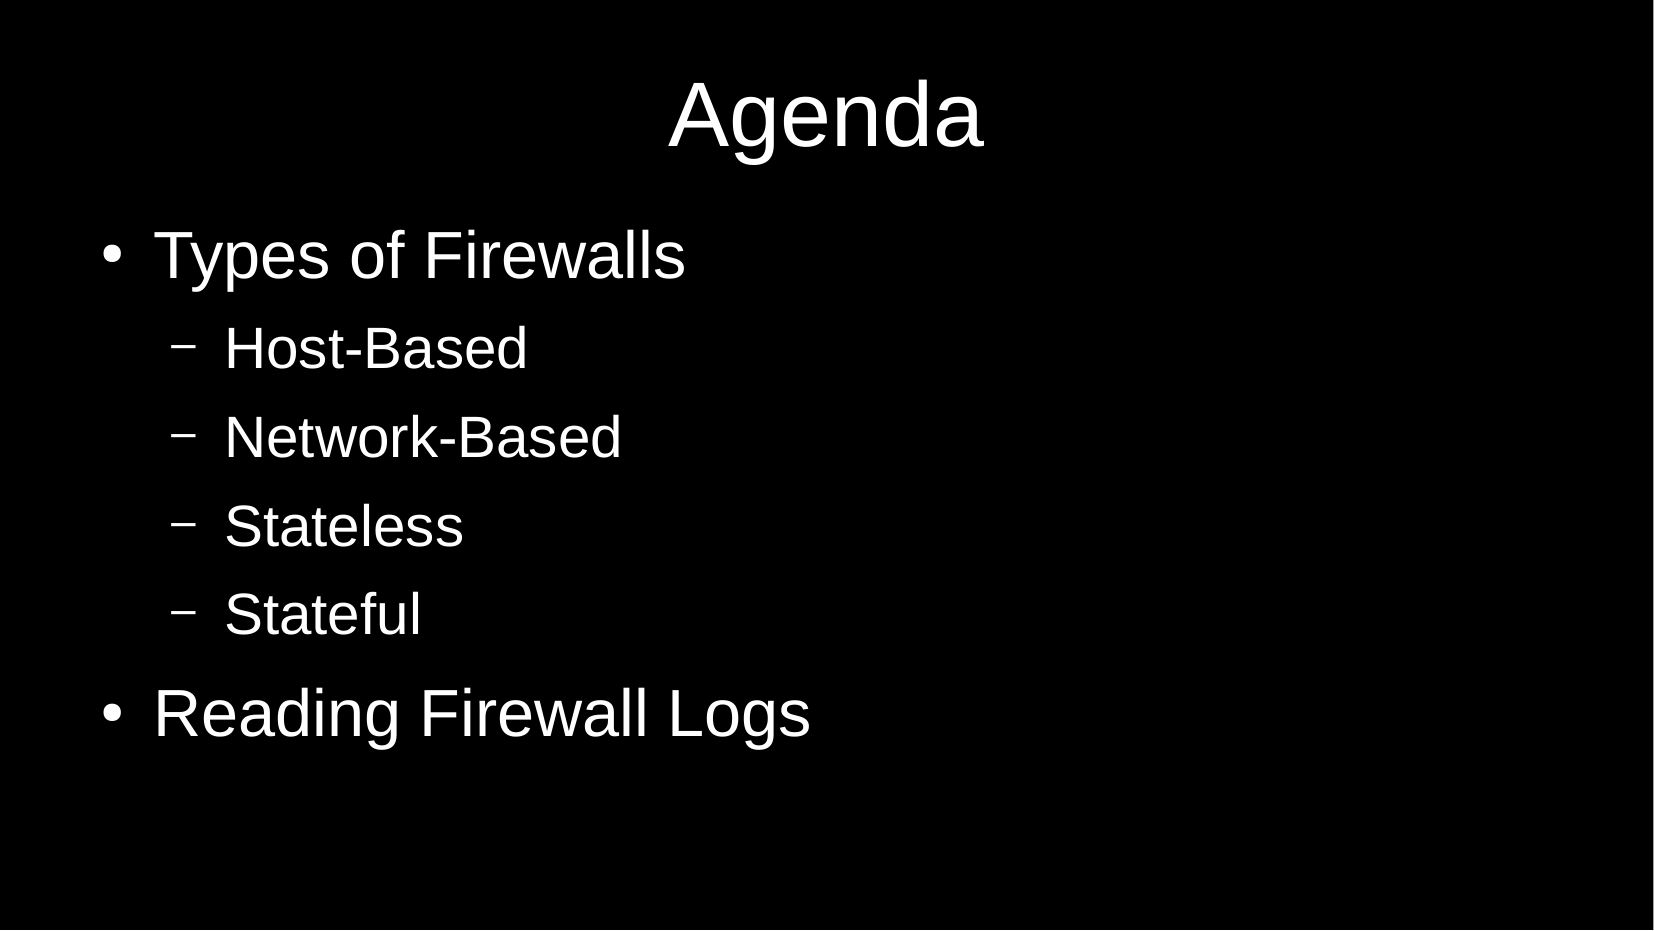

# Agenda
Types of Firewalls
Host-Based
Network-Based
Stateless
Stateful
Reading Firewall Logs